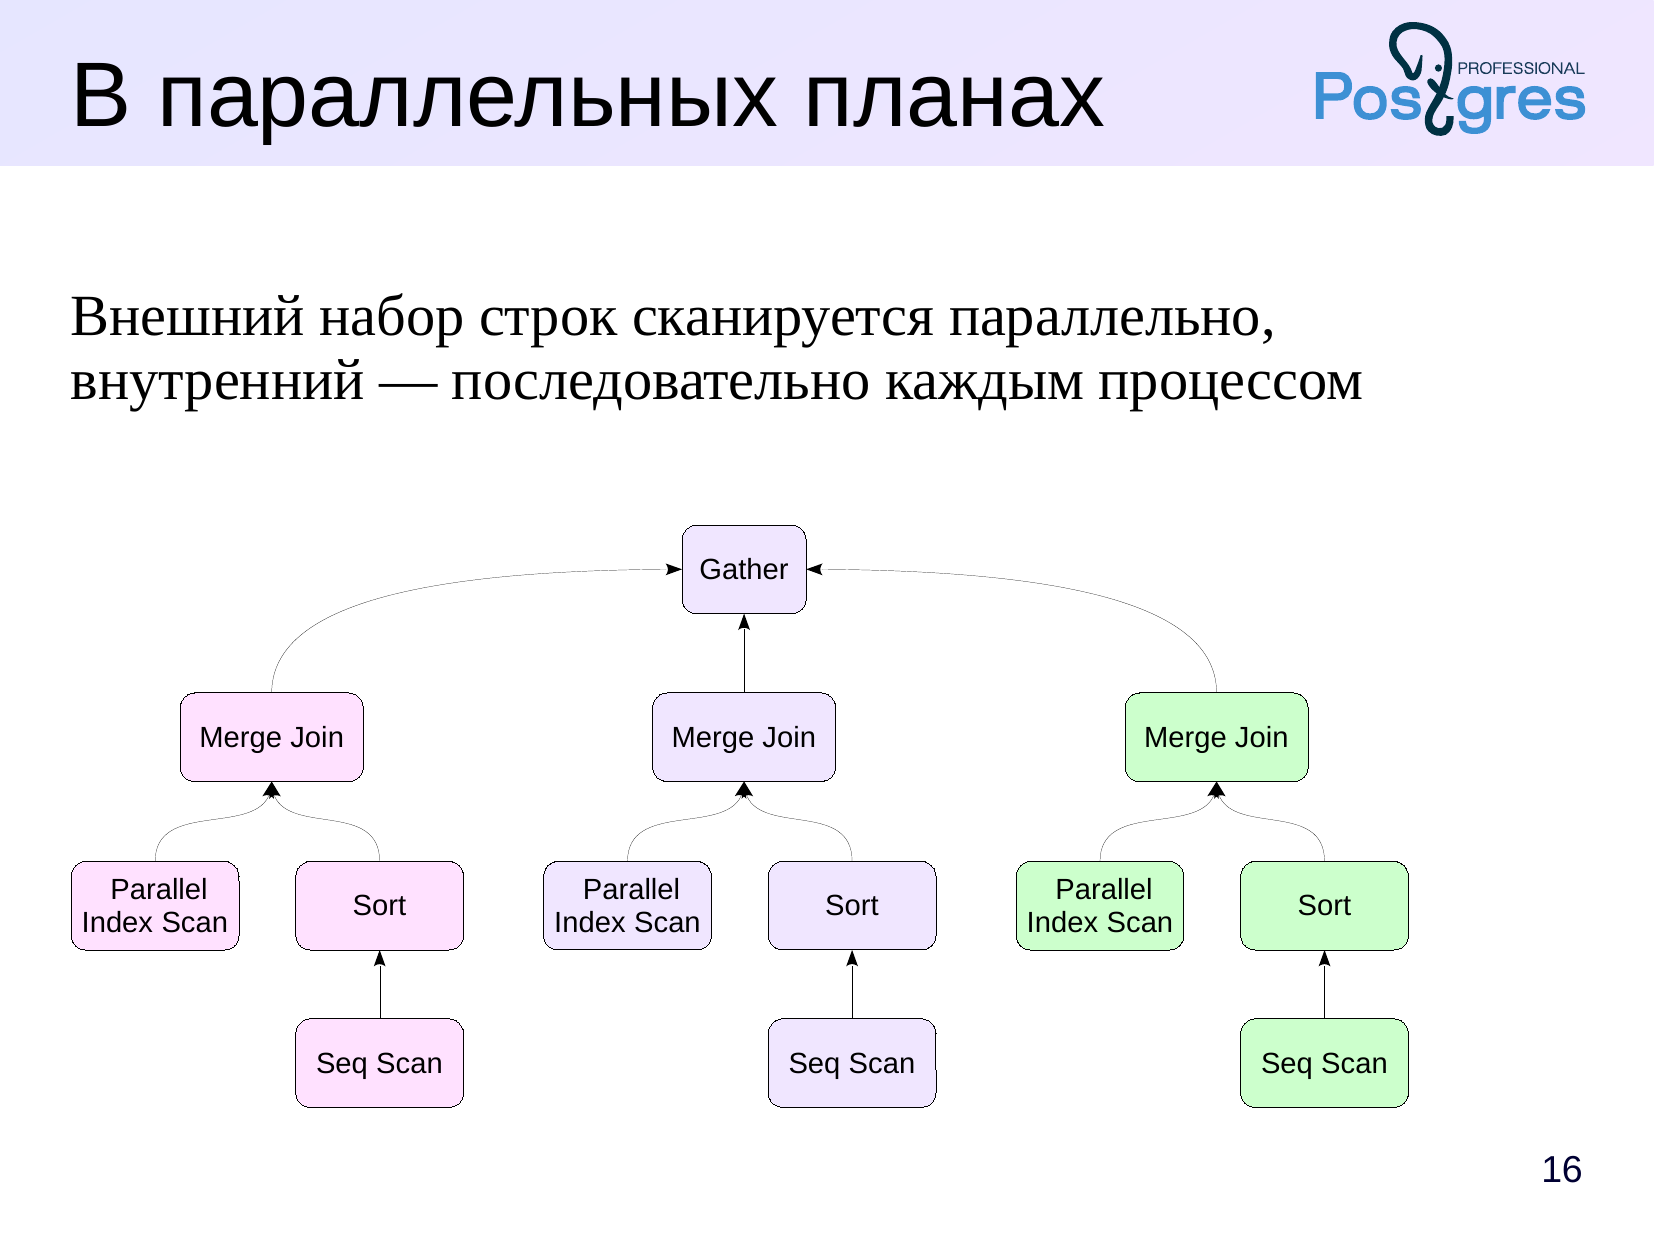

В параллельных планах
# Внешний набор строк сканируется параллельно, внутренний — последовательно каждым процессом
Gather
Merge Join
Merge Join
Merge Join
 Parallel
Index Scan
Sort
 Parallel
Index Scan
Sort
 Parallel
Index Scan
Sort
Seq Scan
Seq Scan
Seq Scan